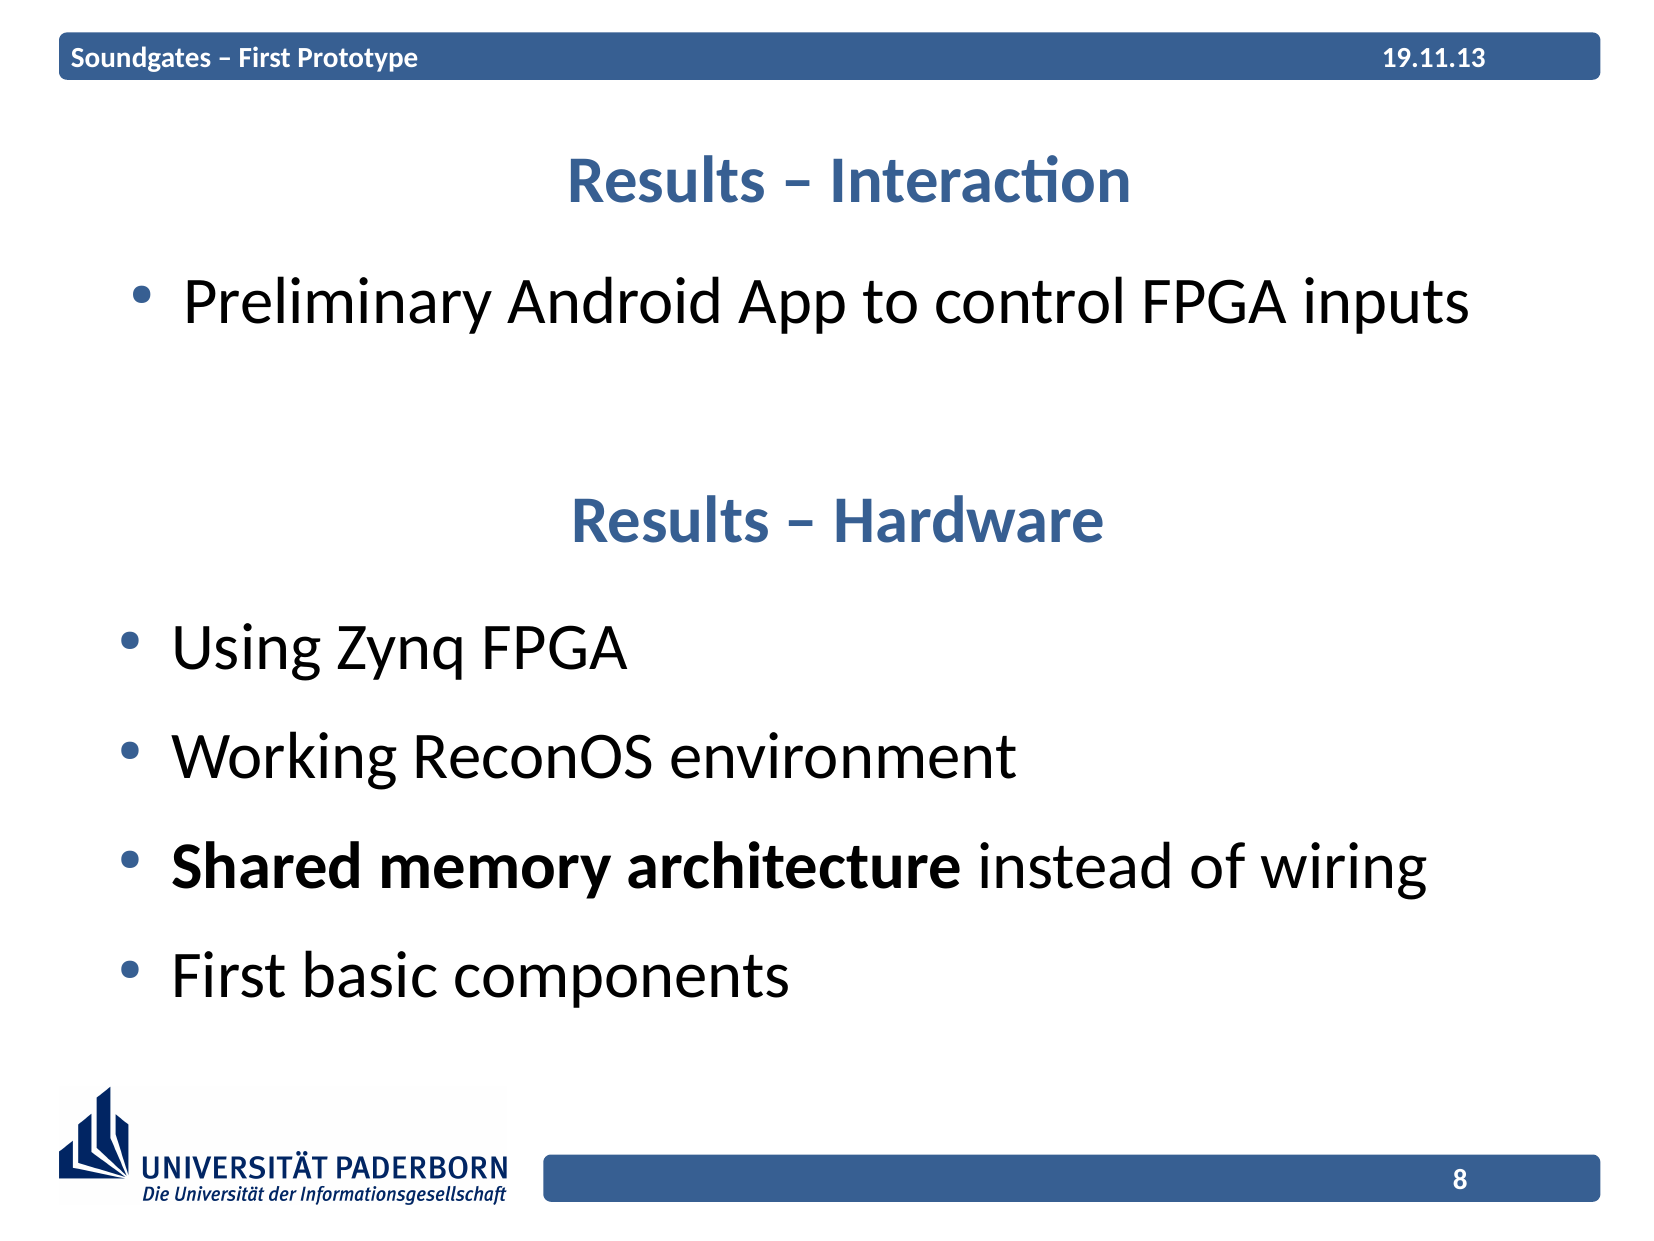

Soundgates – First Prototype
19.11.13
Results – Interaction
Preliminary Android App to control FPGA inputs
# Results – Hardware
Using Zynq FPGA
Working ReconOS environment
Shared memory architecture instead of wiring
First basic components
7